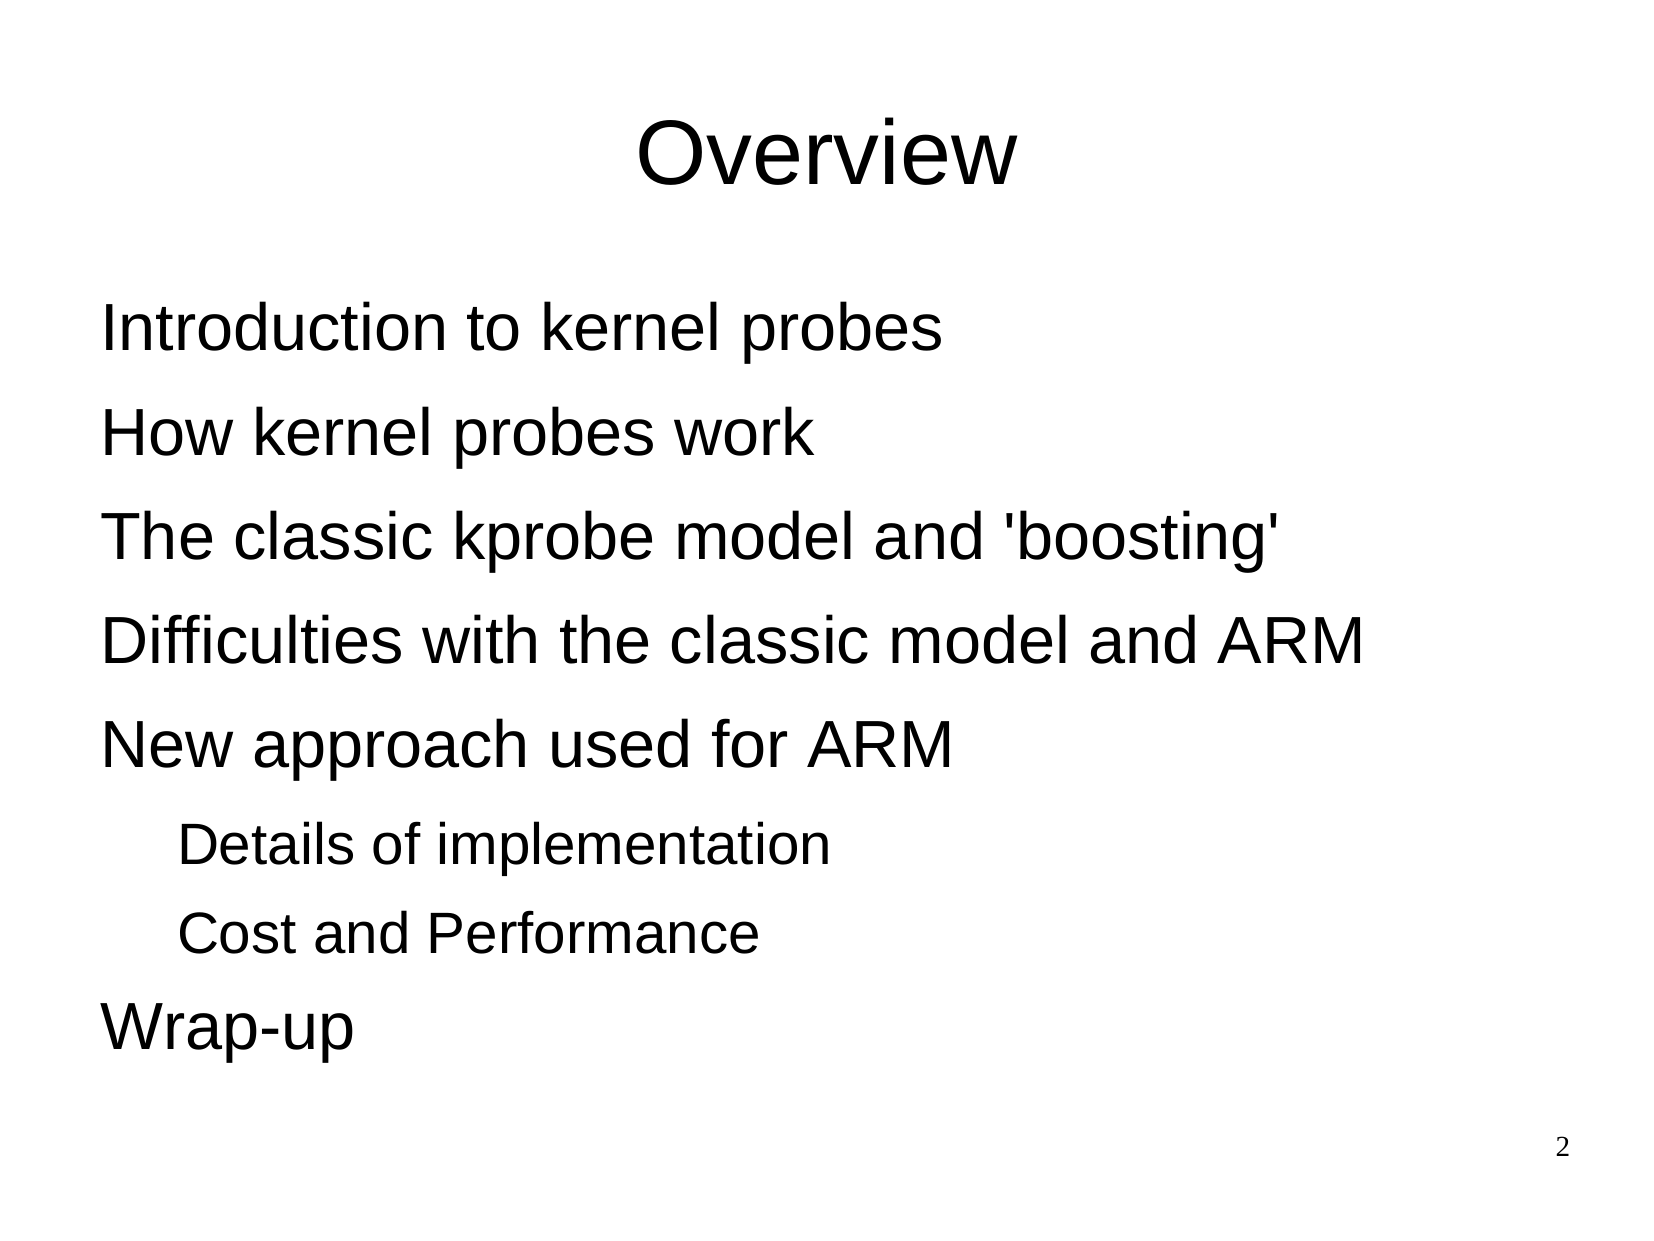

# Overview
Introduction to kernel probes
How kernel probes work
The classic kprobe model and 'boosting'
Difficulties with the classic model and ARM
New approach used for ARM
Details of implementation
Cost and Performance
Wrap-up
2